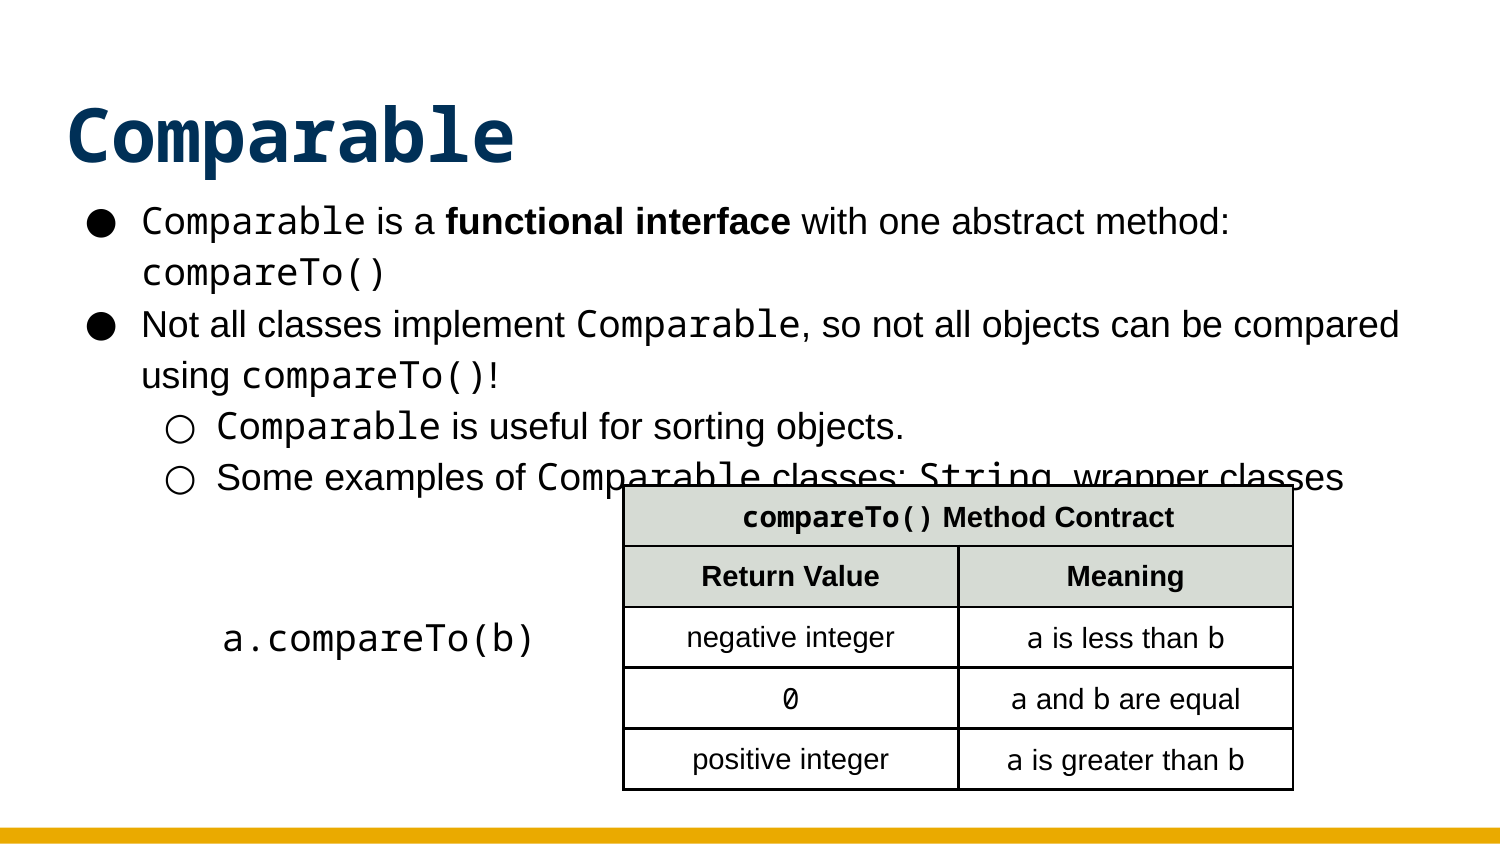

# Comparable
Comparable is a functional interface with one abstract method: compareTo()
Not all classes implement Comparable, so not all objects can be compared using compareTo()!
Comparable is useful for sorting objects.
Some examples of Comparable classes: String, wrapper classes
| compareTo() Method Contract | |
| --- | --- |
| Return Value | Meaning |
| negative integer | a is less than b |
| 0 | a and b are equal |
| positive integer | a is greater than b |
a.compareTo(b)